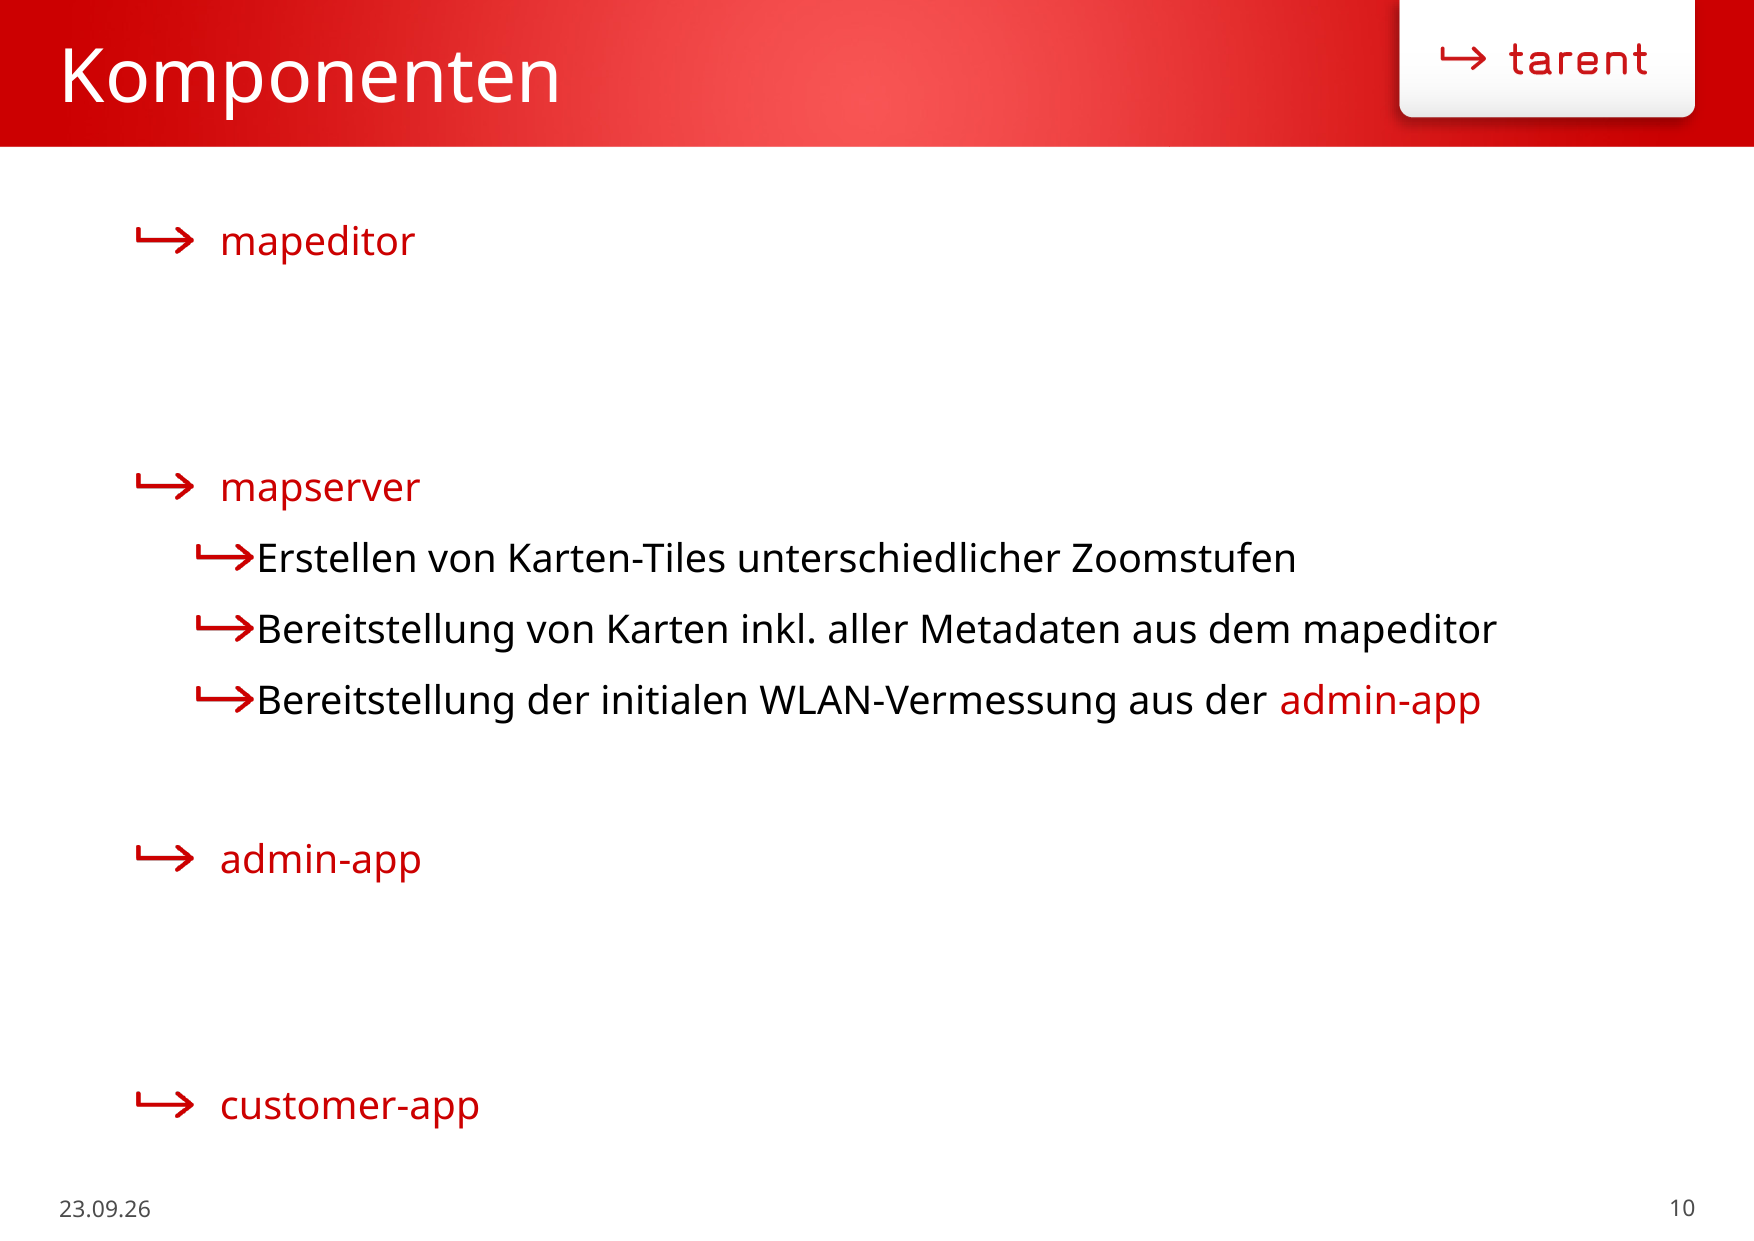

# Komponenten
mapeditor
mapserver
Erstellen von Karten-Tiles unterschiedlicher Zoomstufen
Bereitstellung von Karten inkl. aller Metadaten aus dem mapeditor
Bereitstellung der initialen WLAN-Vermessung aus der admin-app
admin-app
customer-app